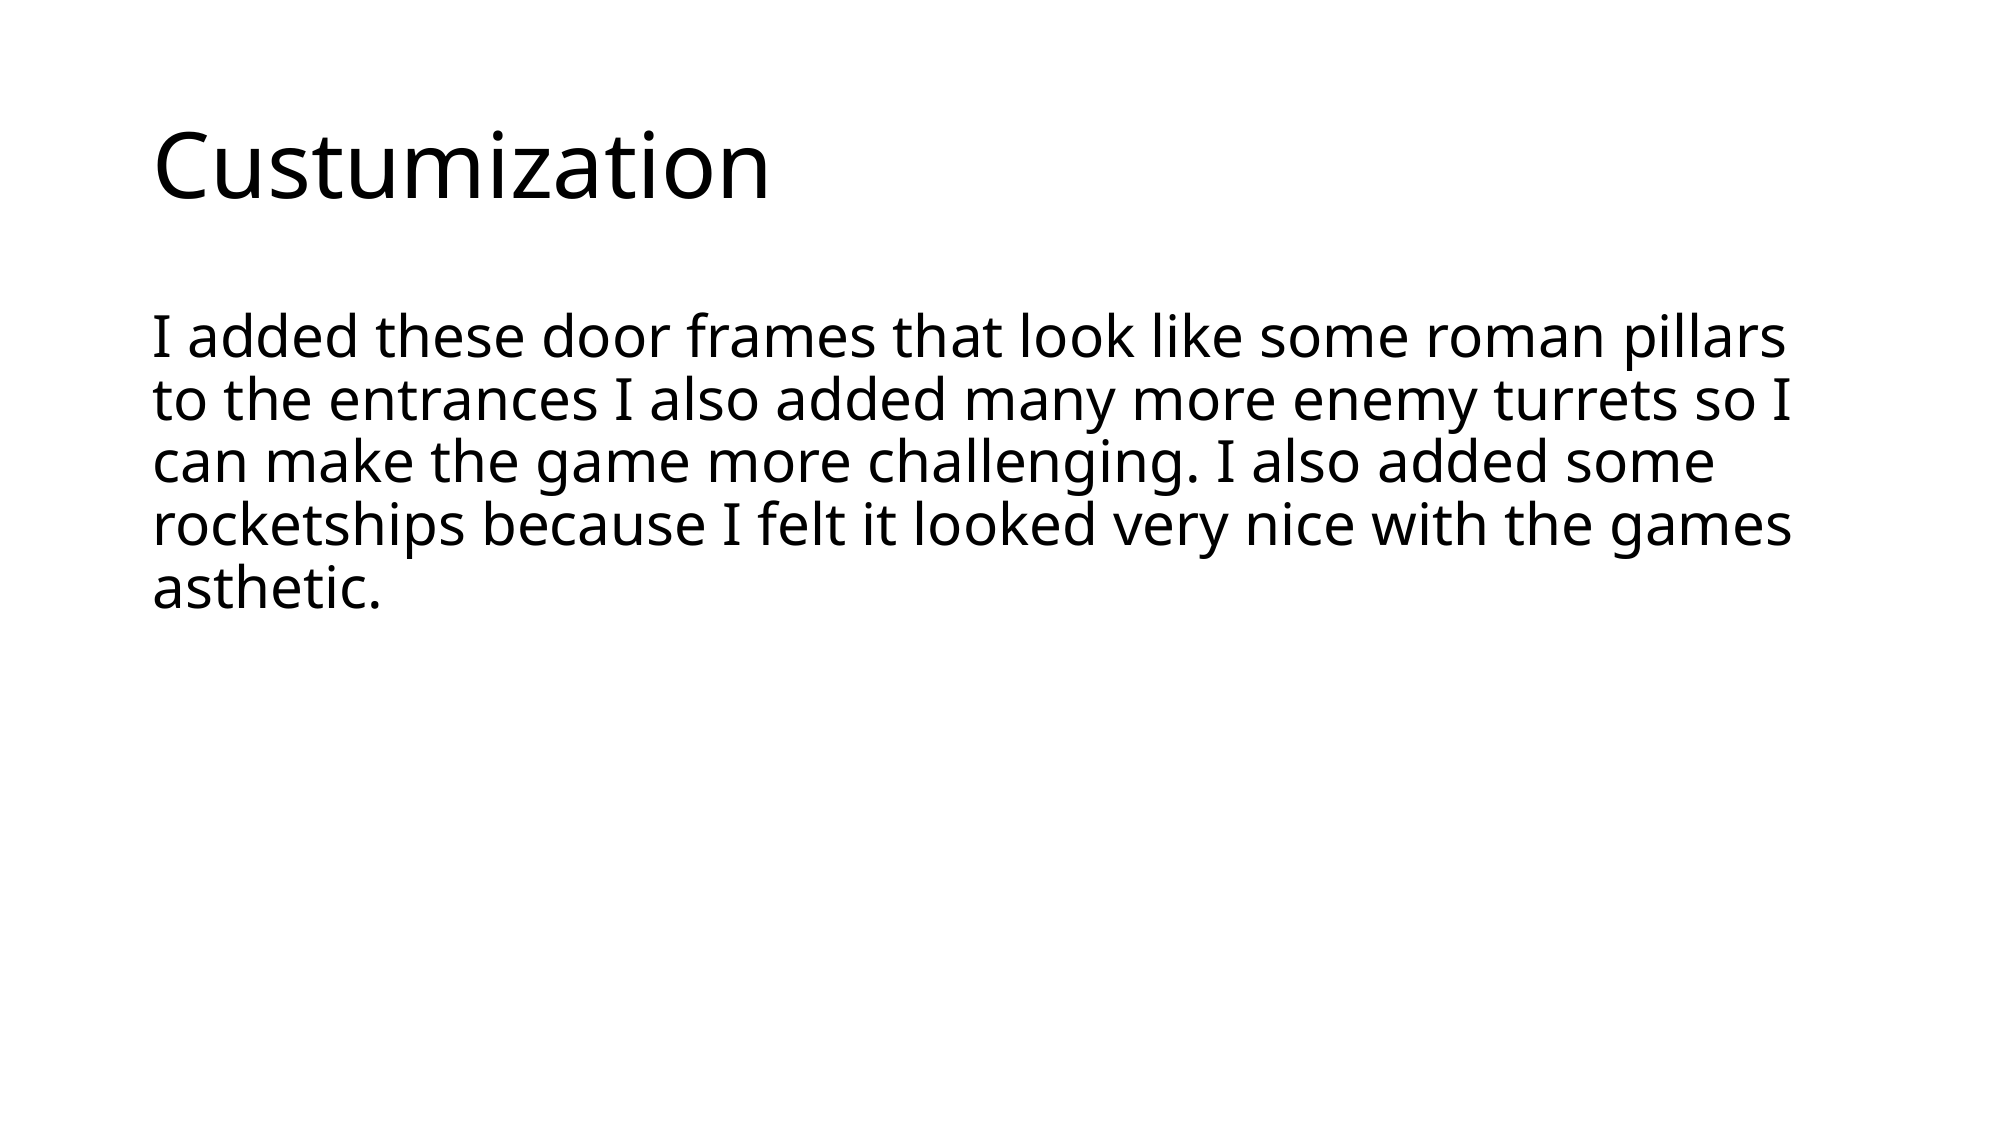

# Custumization
I added these door frames that look like some roman pillars to the entrances I also added many more enemy turrets so I can make the game more challenging. I also added some rocketships because I felt it looked very nice with the games asthetic.